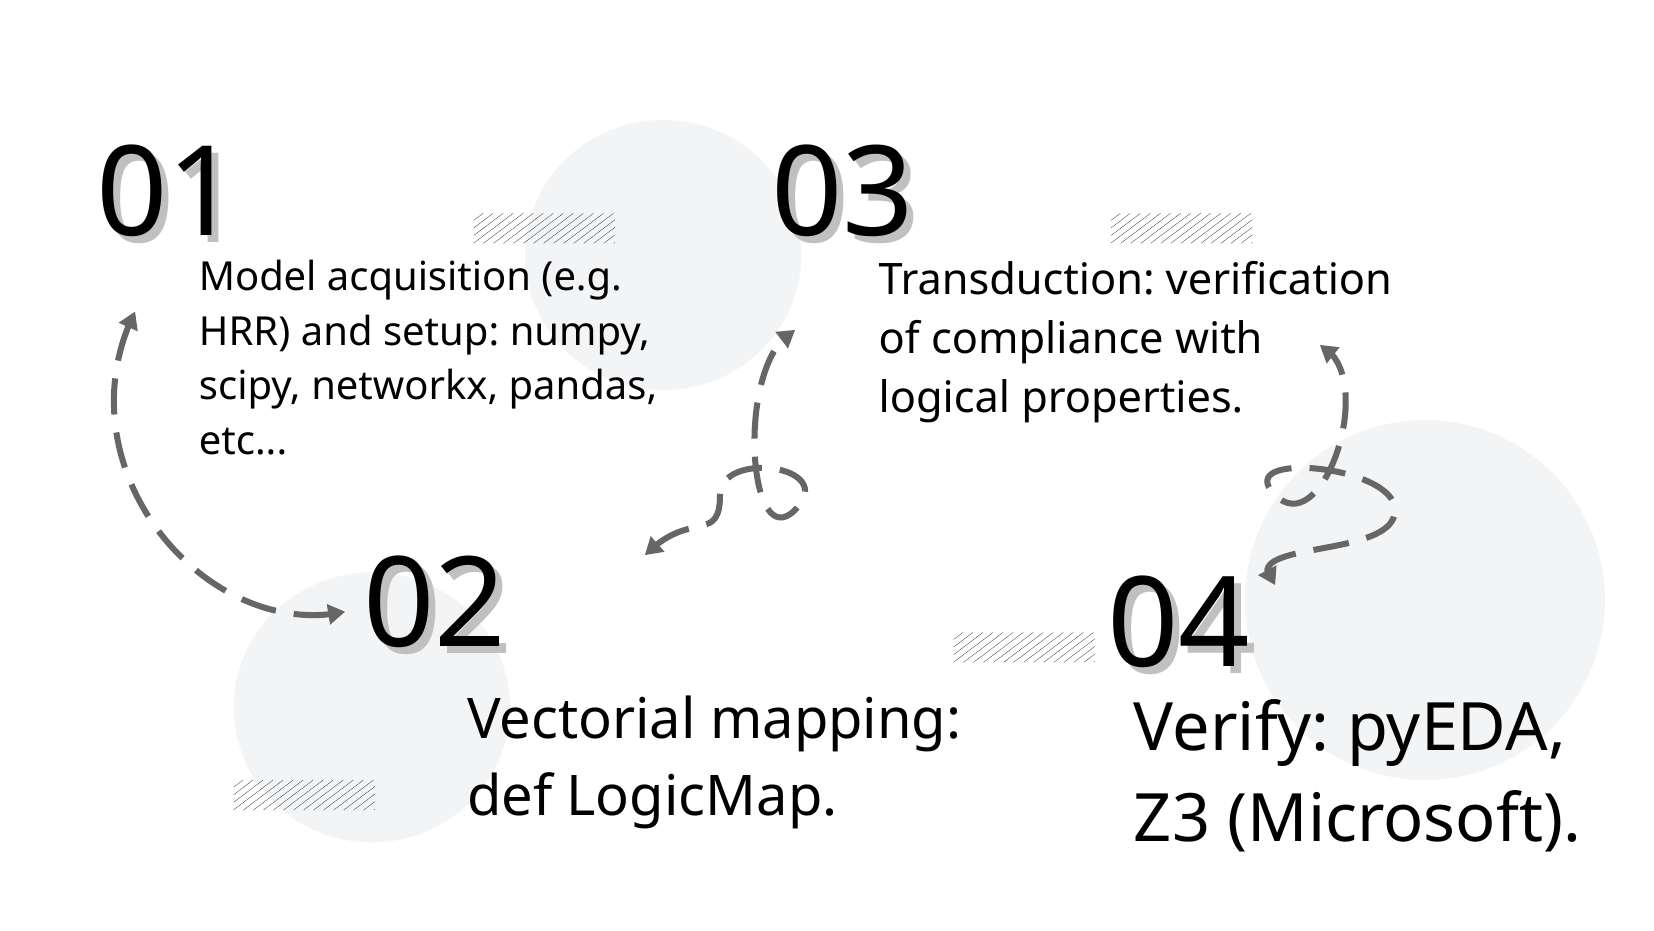

#
01
03
Model acquisition (e.g. HRR) and setup: numpy, scipy, networkx, pandas, etc...
Transduction: verification of compliance with logical properties.
02
04
Vectorial mapping: def LogicMap.
Verify: pyEDA, Z3 (Microsoft).